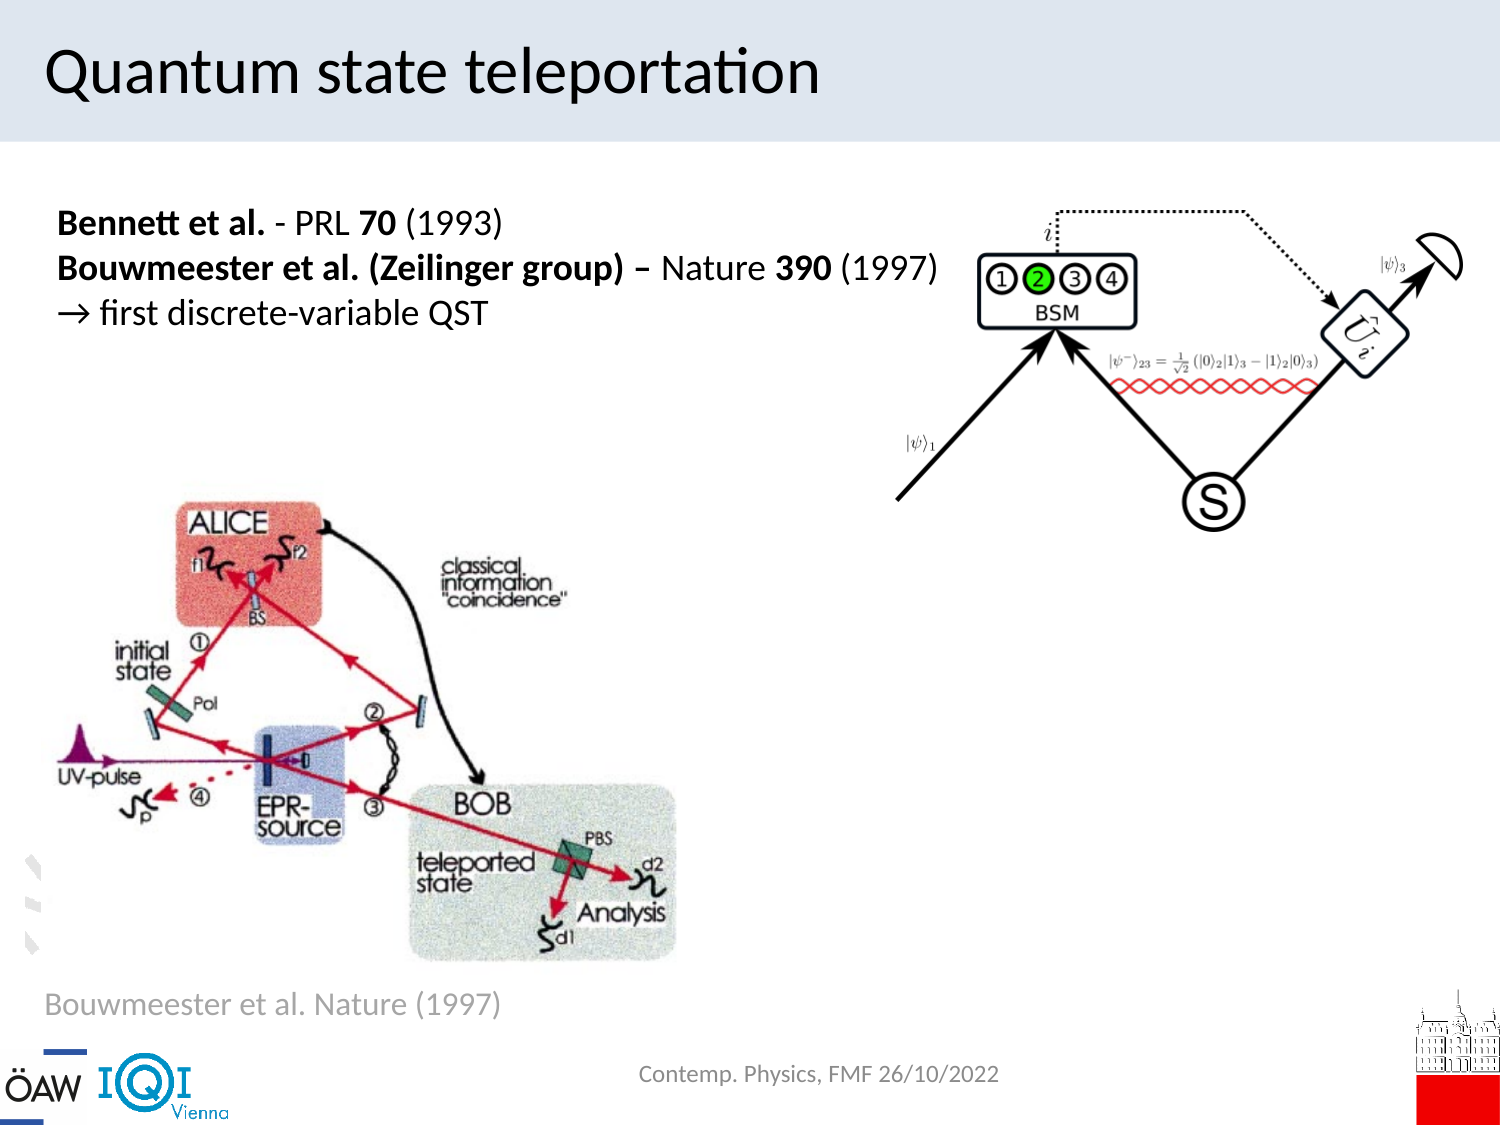

# Quantum state teleportation
Bennett et al. - PRL 70 (1993)
Bouwmeester et al. (Zeilinger group) – Nature 390 (1997)
→ first discrete-variable QST
Bouwmeester et al. Nature (1997)
Contemp. Physics, FMF 26/10/2022